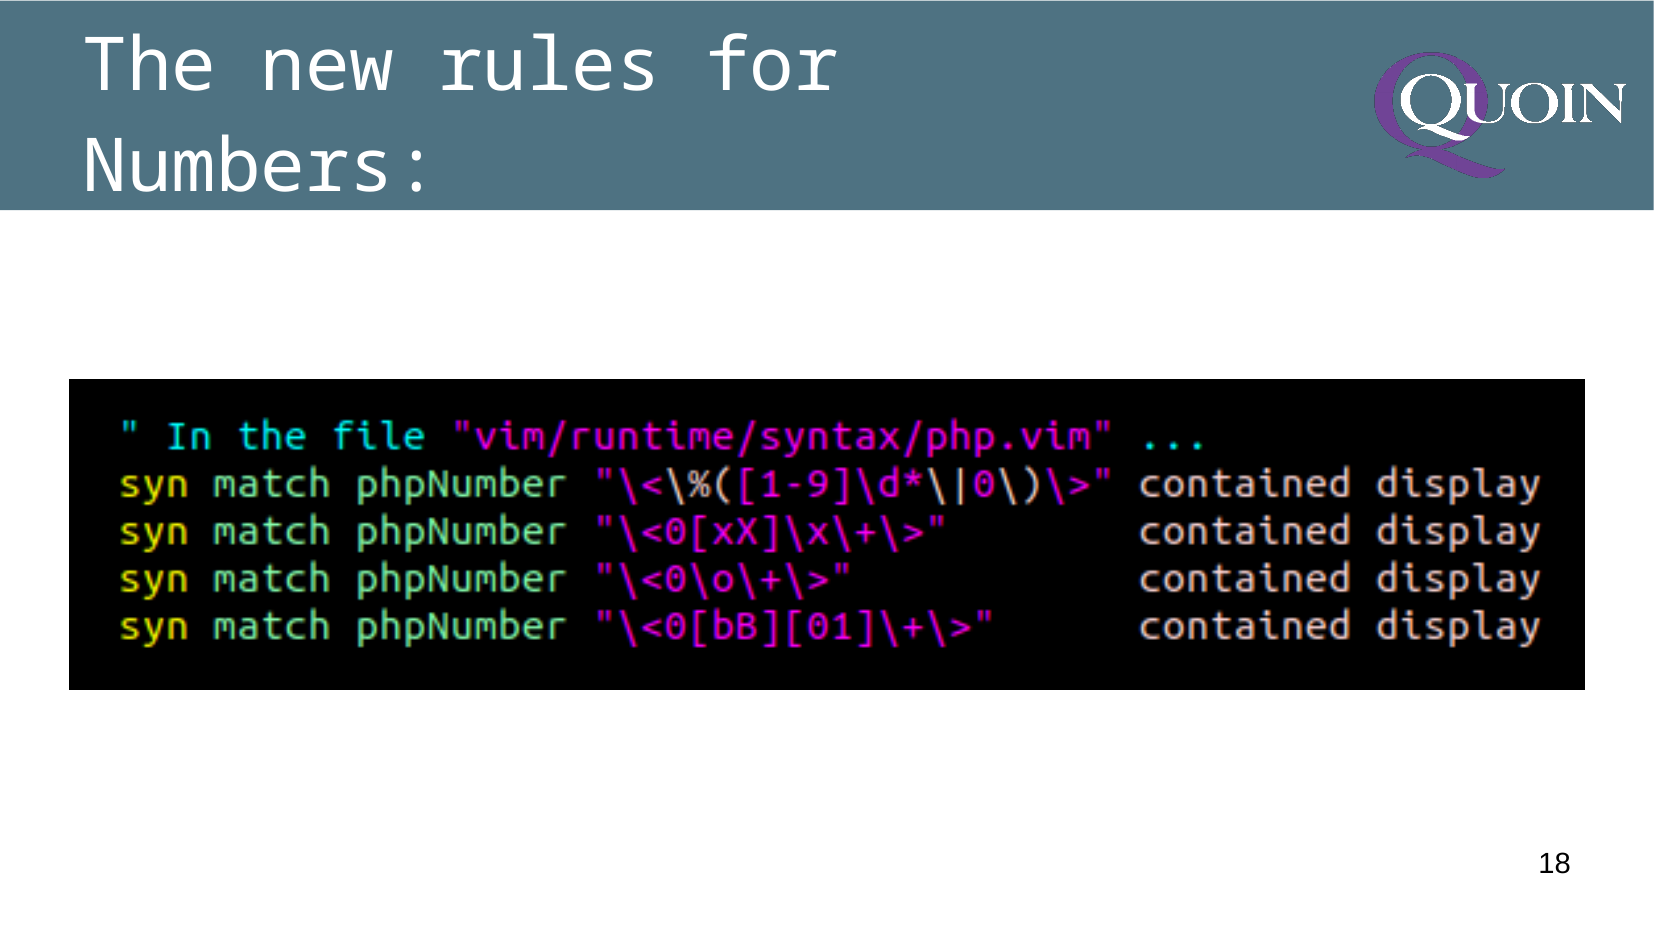

# The new rules for Numbers:
18